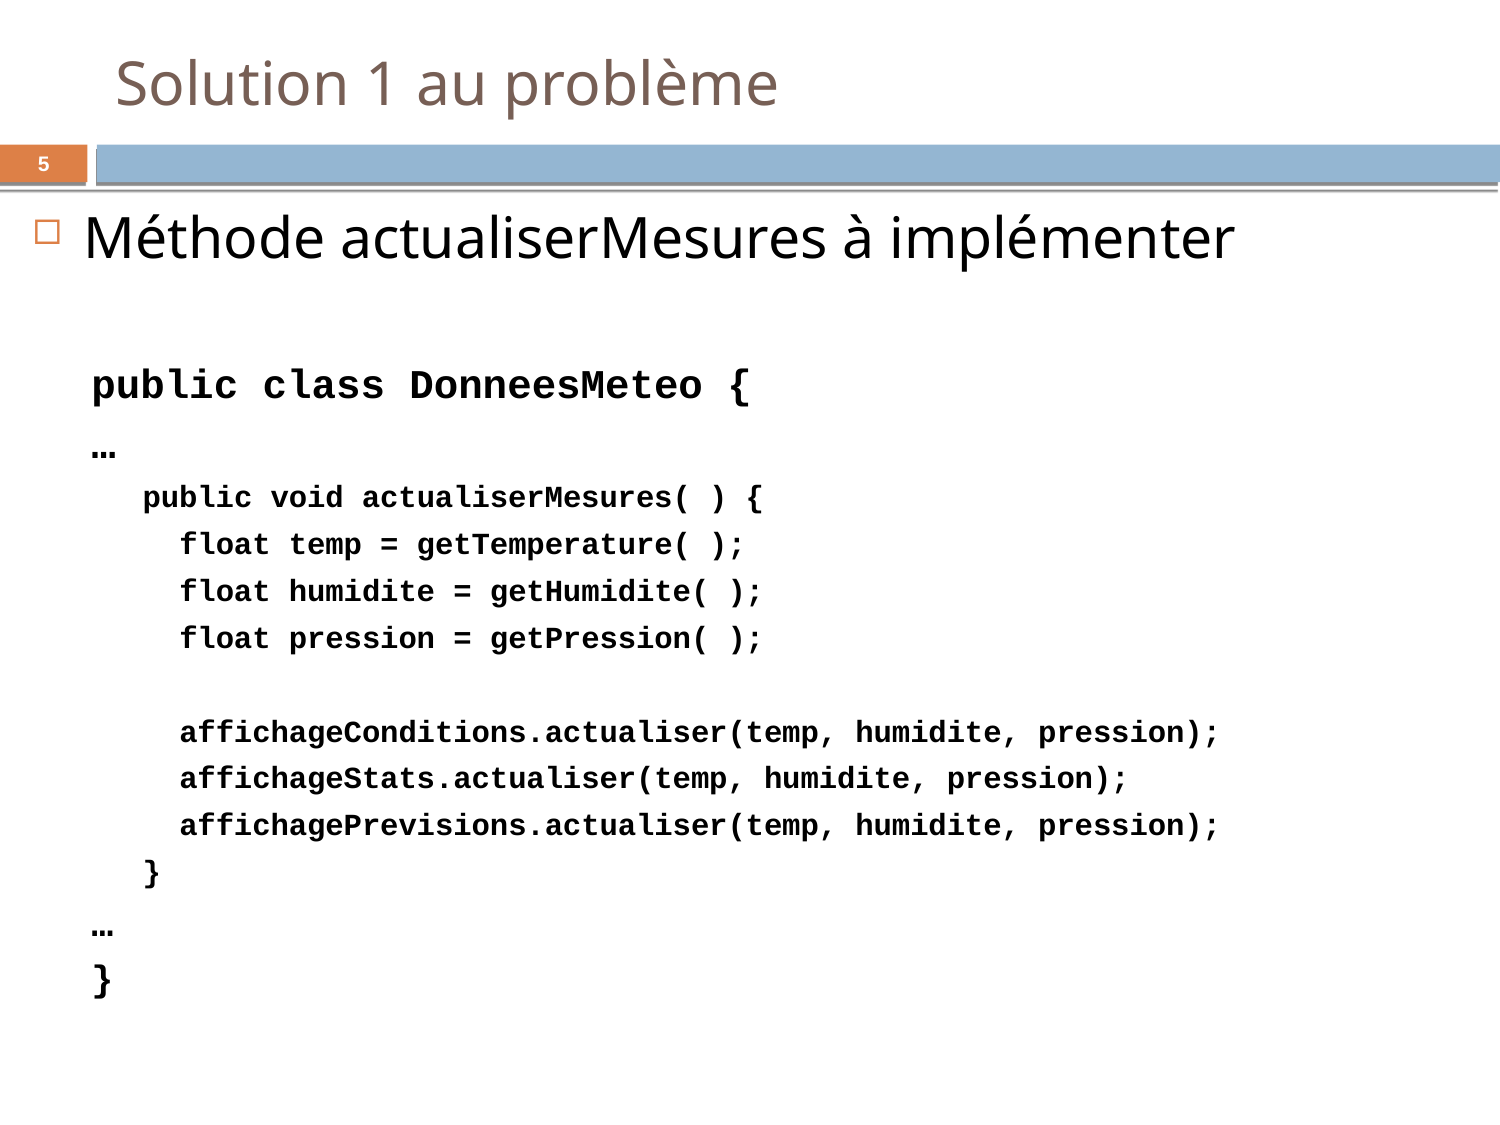

# Solution 1 au problème
Méthode actualiserMesures à implémenter
public class DonneesMeteo {
…
public void actualiserMesures( ) {
	float temp = getTemperature( );
	float humidite = getHumidite( );
	float pression = getPression( );
	affichageConditions.actualiser(temp, humidite, pression);
	affichageStats.actualiser(temp, humidite, pression);
	affichagePrevisions.actualiser(temp, humidite, pression);
}
…
}